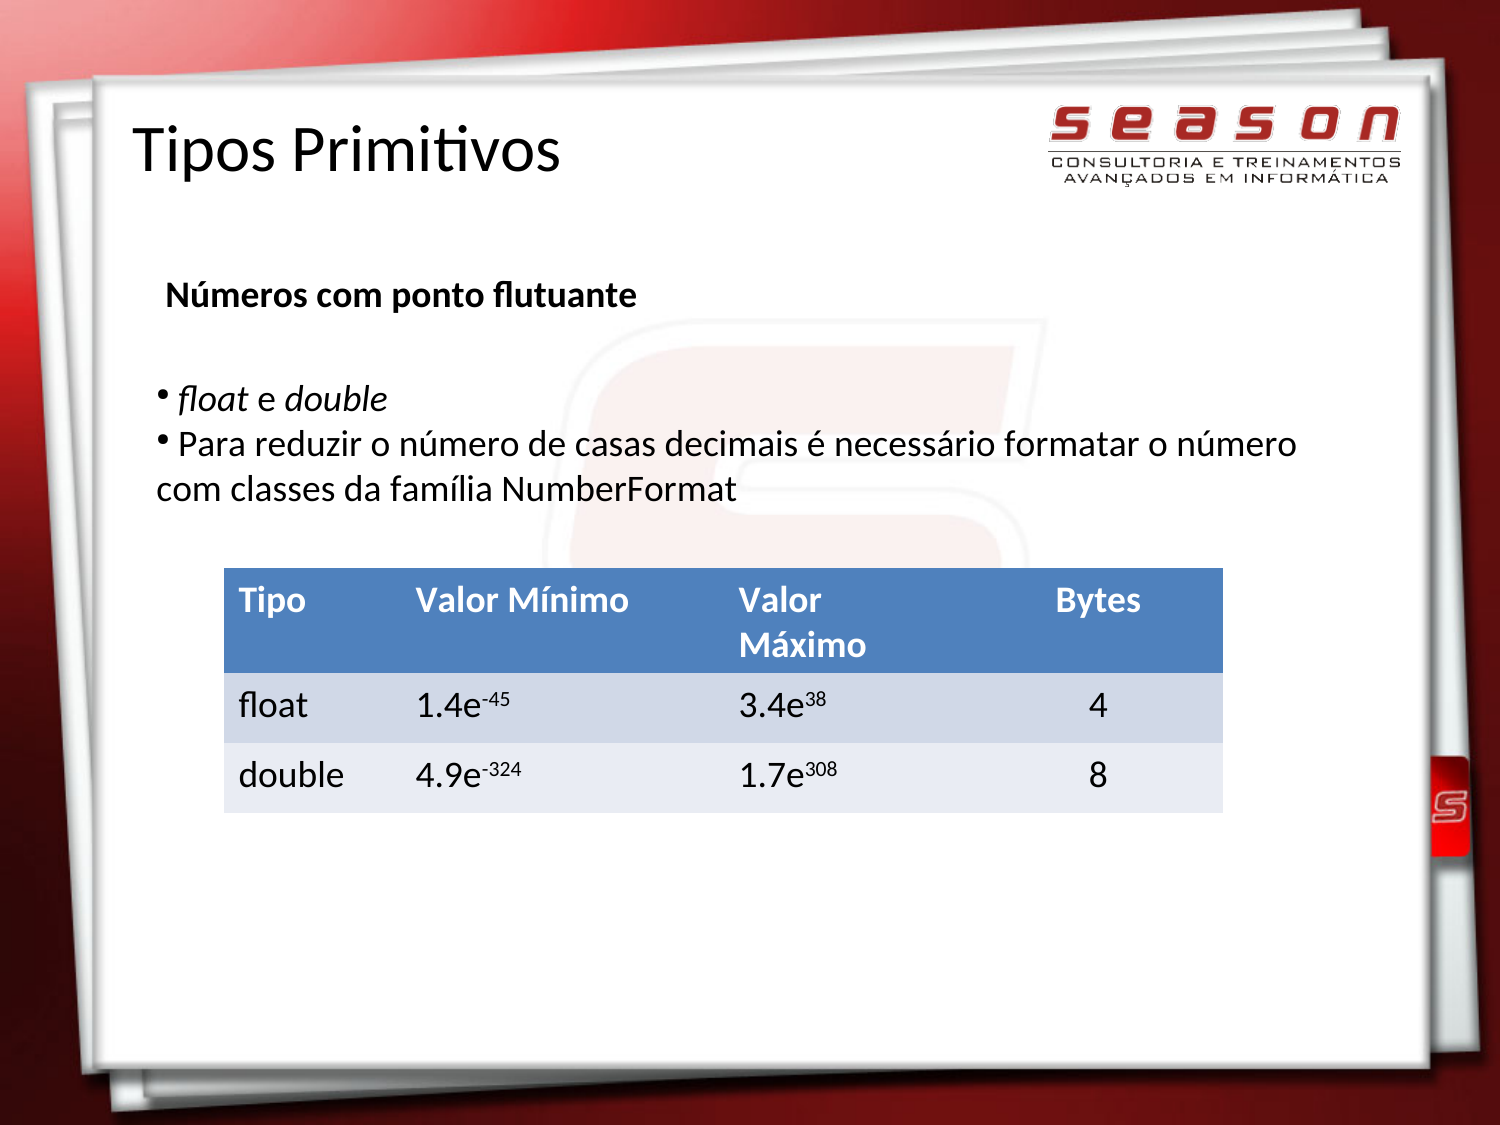

# Tipos Primitivos
Números com ponto flutuante
 float e double
 Para reduzir o número de casas decimais é necessário formatar o número com classes da família NumberFormat
| Tipo | Valor Mínimo | Valor Máximo | Bytes |
| --- | --- | --- | --- |
| float | 1.4e-45 | 3.4e38 | 4 |
| double | 4.9e-324 | 1.7e308 | 8 |